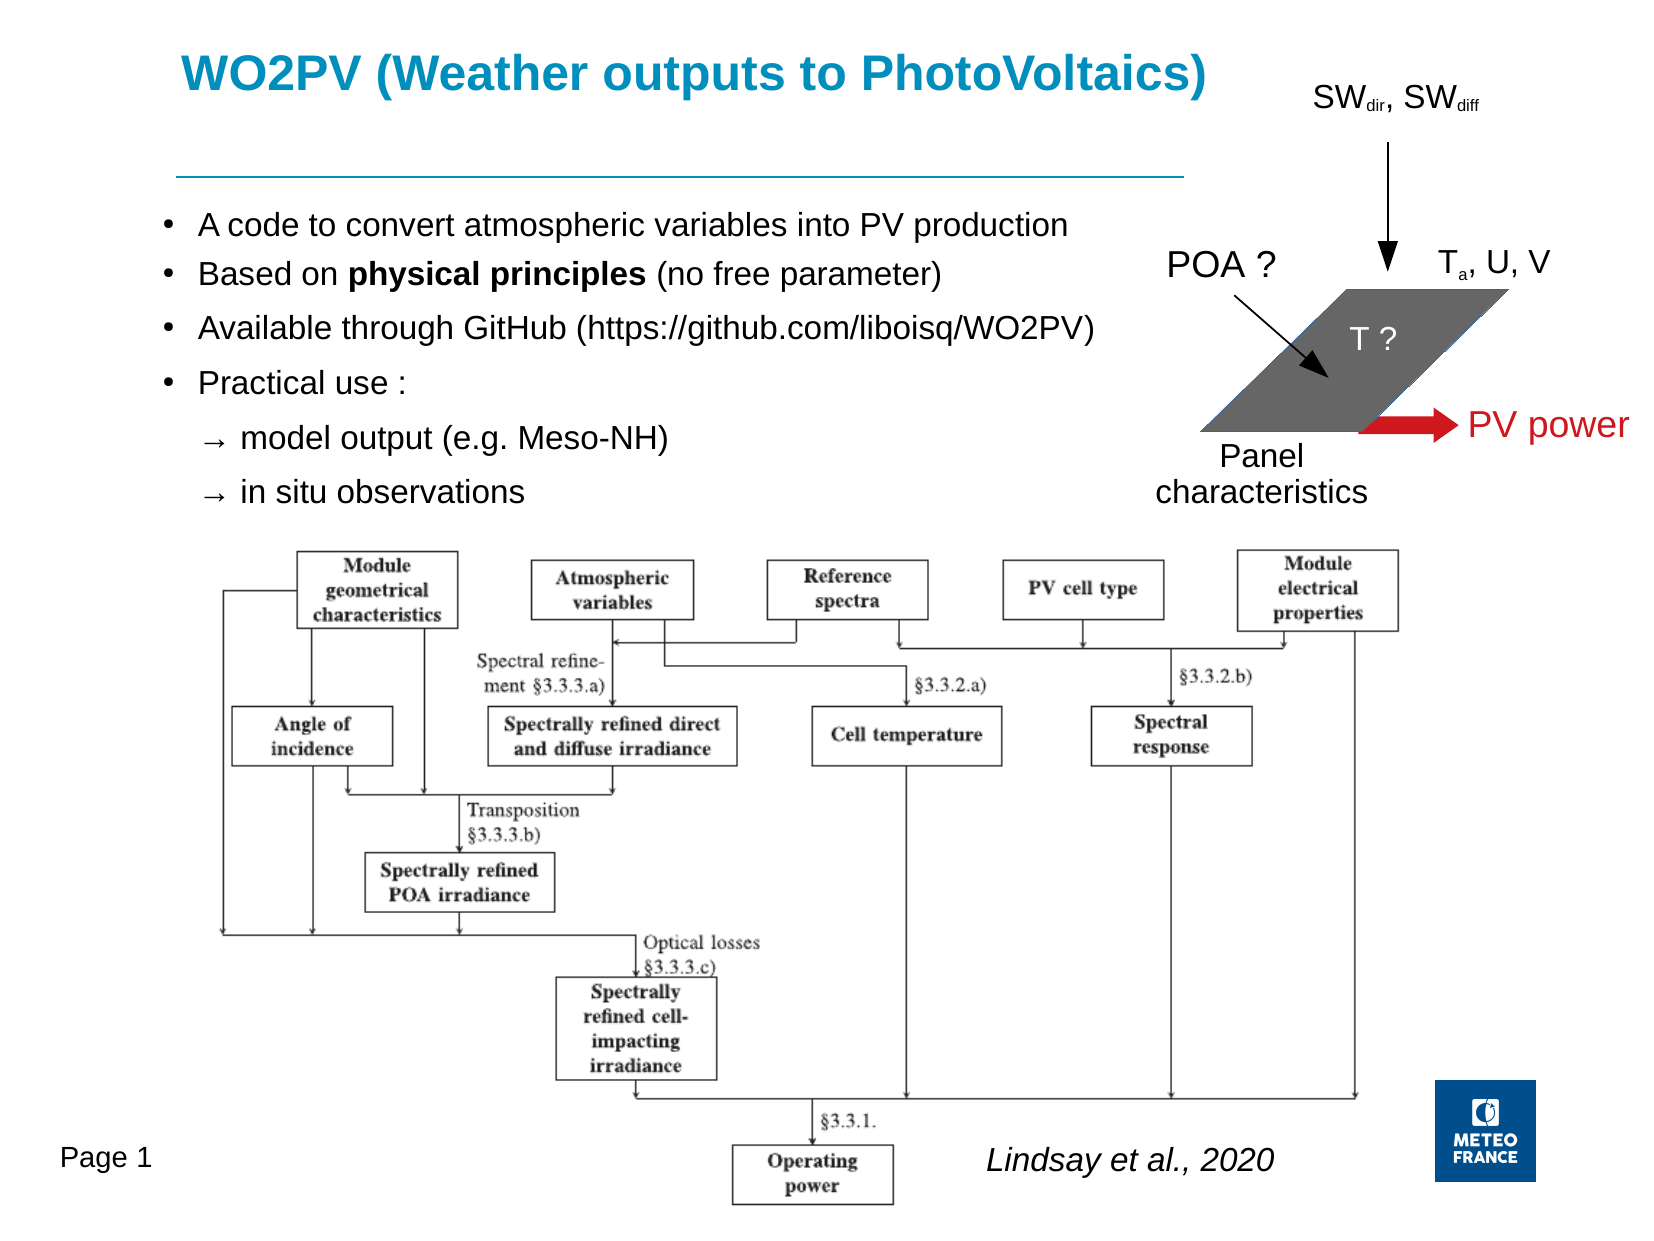

# WO2PV (Weather outputs to PhotoVoltaics)
SWdir, SWdiff
A code to convert atmospheric variables into PV production
Based on physical principles (no free parameter)
Available through GitHub (https://github.com/liboisq/WO2PV)
Practical use :
→ model output (e.g. Meso-NH)
→ in situ observations
POA ?
Ta, U, V
T ?
PV power
Panel characteristics
Lindsay et al., 2020
1